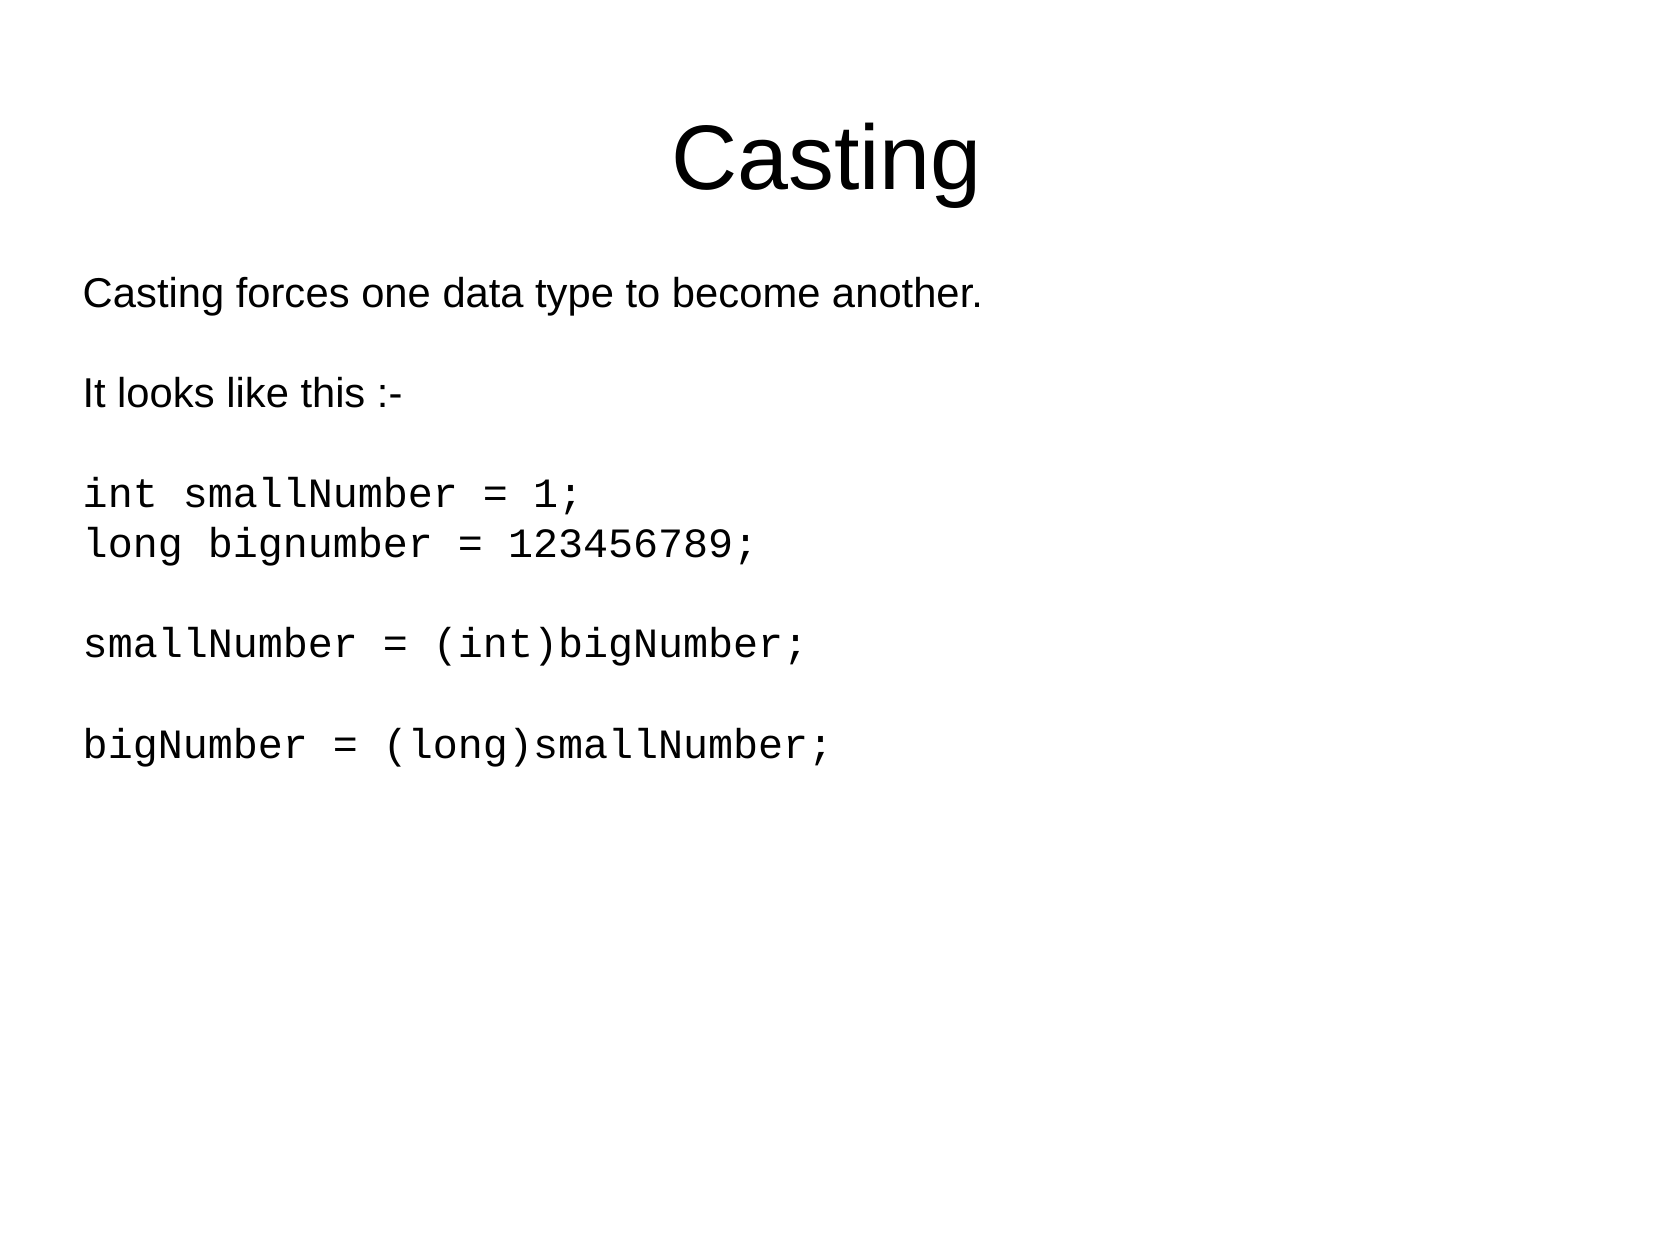

# Casting
Casting forces one data type to become another.
It looks like this :-
int smallNumber = 1;
long bignumber = 123456789;
smallNumber = (int)bigNumber;
bigNumber = (long)smallNumber;